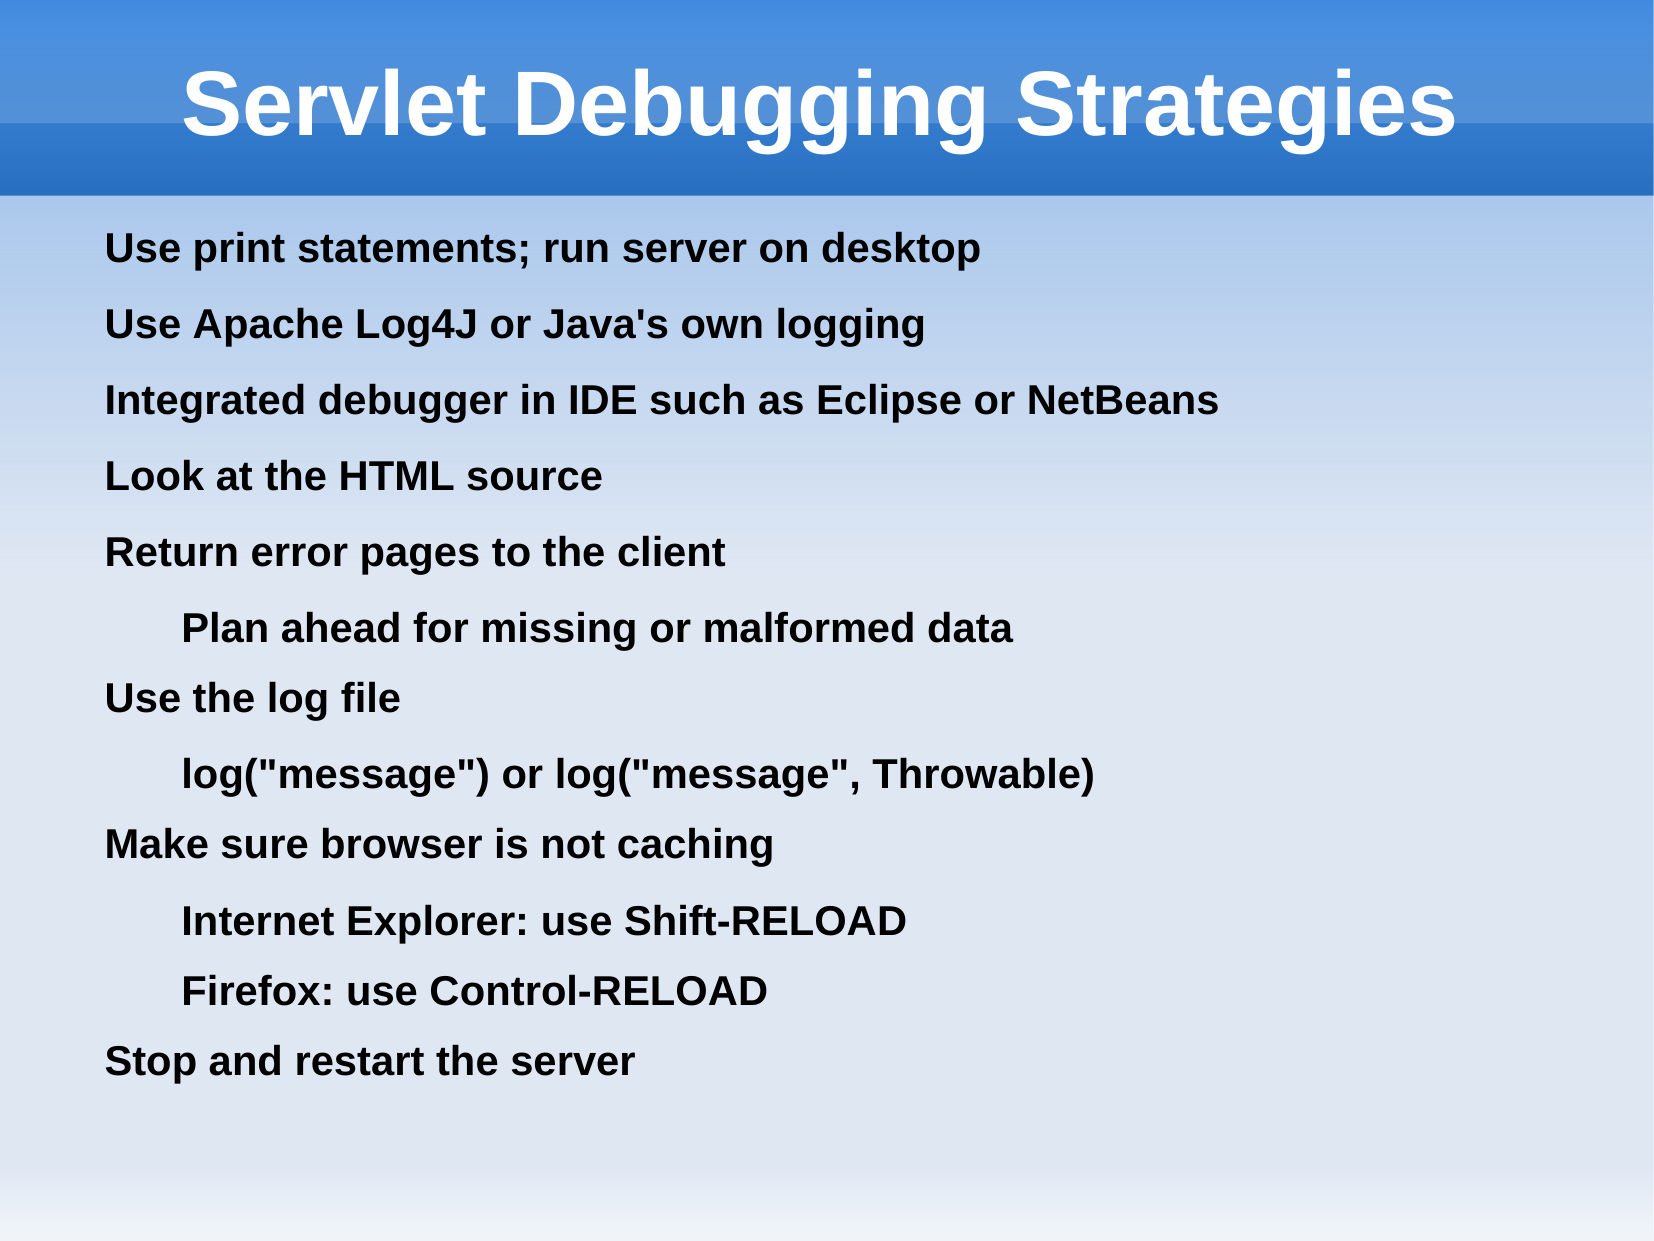

# Servlet Debugging Strategies
Use print statements; run server on desktop
Use Apache Log4J or Java's own logging
Integrated debugger in IDE such as Eclipse or NetBeans
Look at the HTML source
Return error pages to the client
Plan ahead for missing or malformed data
Use the log file
log("message") or log("message", Throwable)
Make sure browser is not caching
Internet Explorer: use Shift-RELOAD
Firefox: use Control-RELOAD
Stop and restart the server